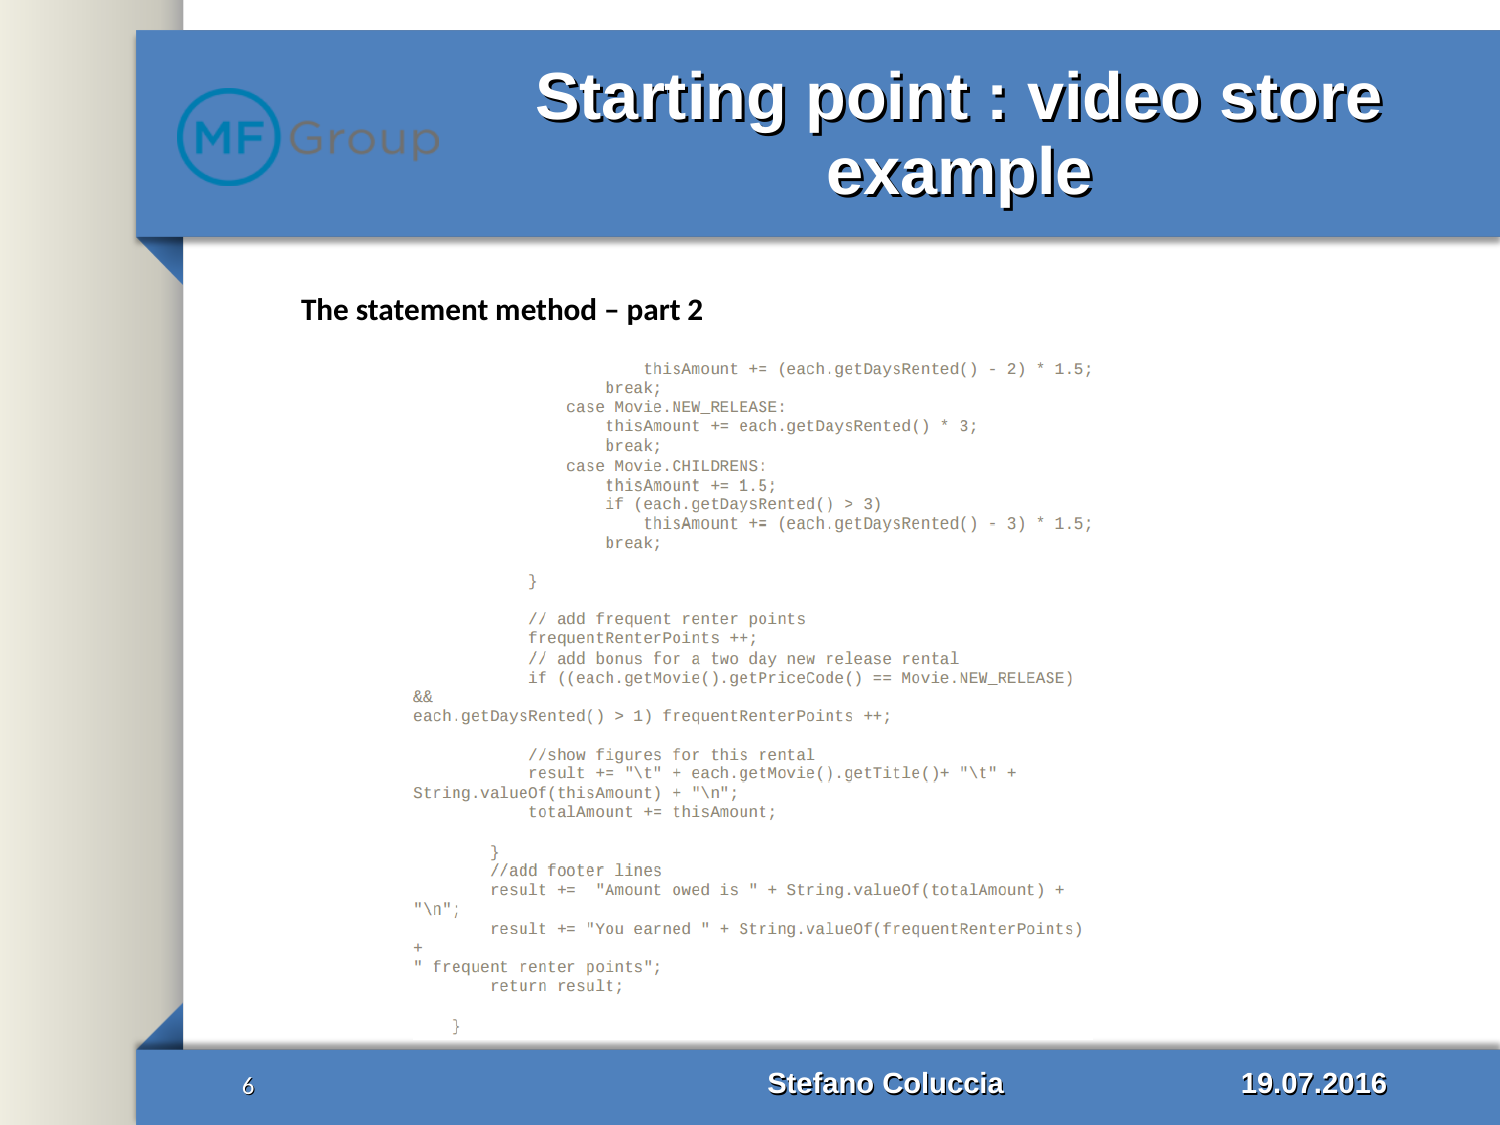

# Starting point : video store example
The statement method – part 2
6
Stefano Coluccia
19.07.2016